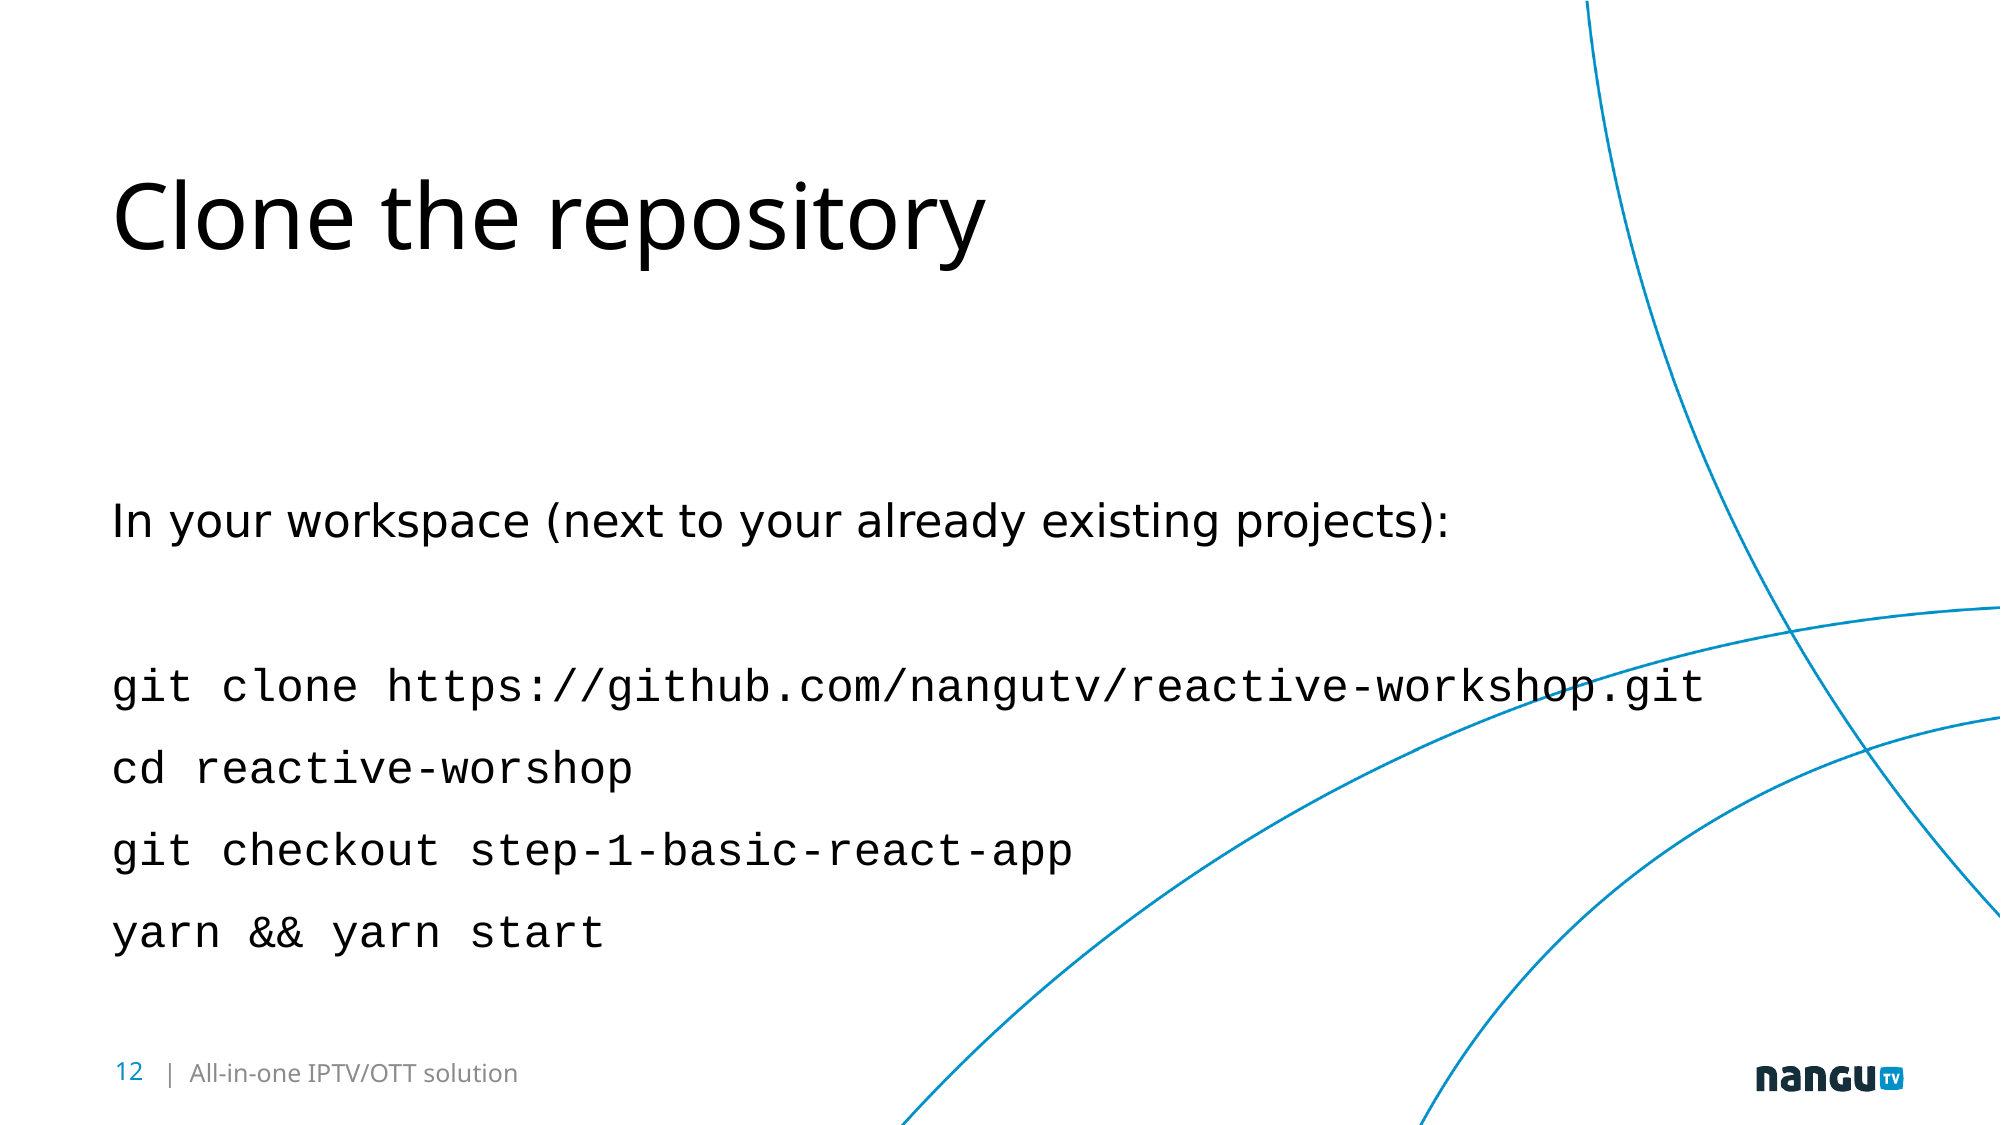

# Clone the repository
In your workspace (next to your already existing projects):
git clone https://github.com/nangutv/reactive-workshop.git
cd reactive-worshop
git checkout step-1-basic-react-app
yarn && yarn start
| All-in-one IPTV/OTT solution